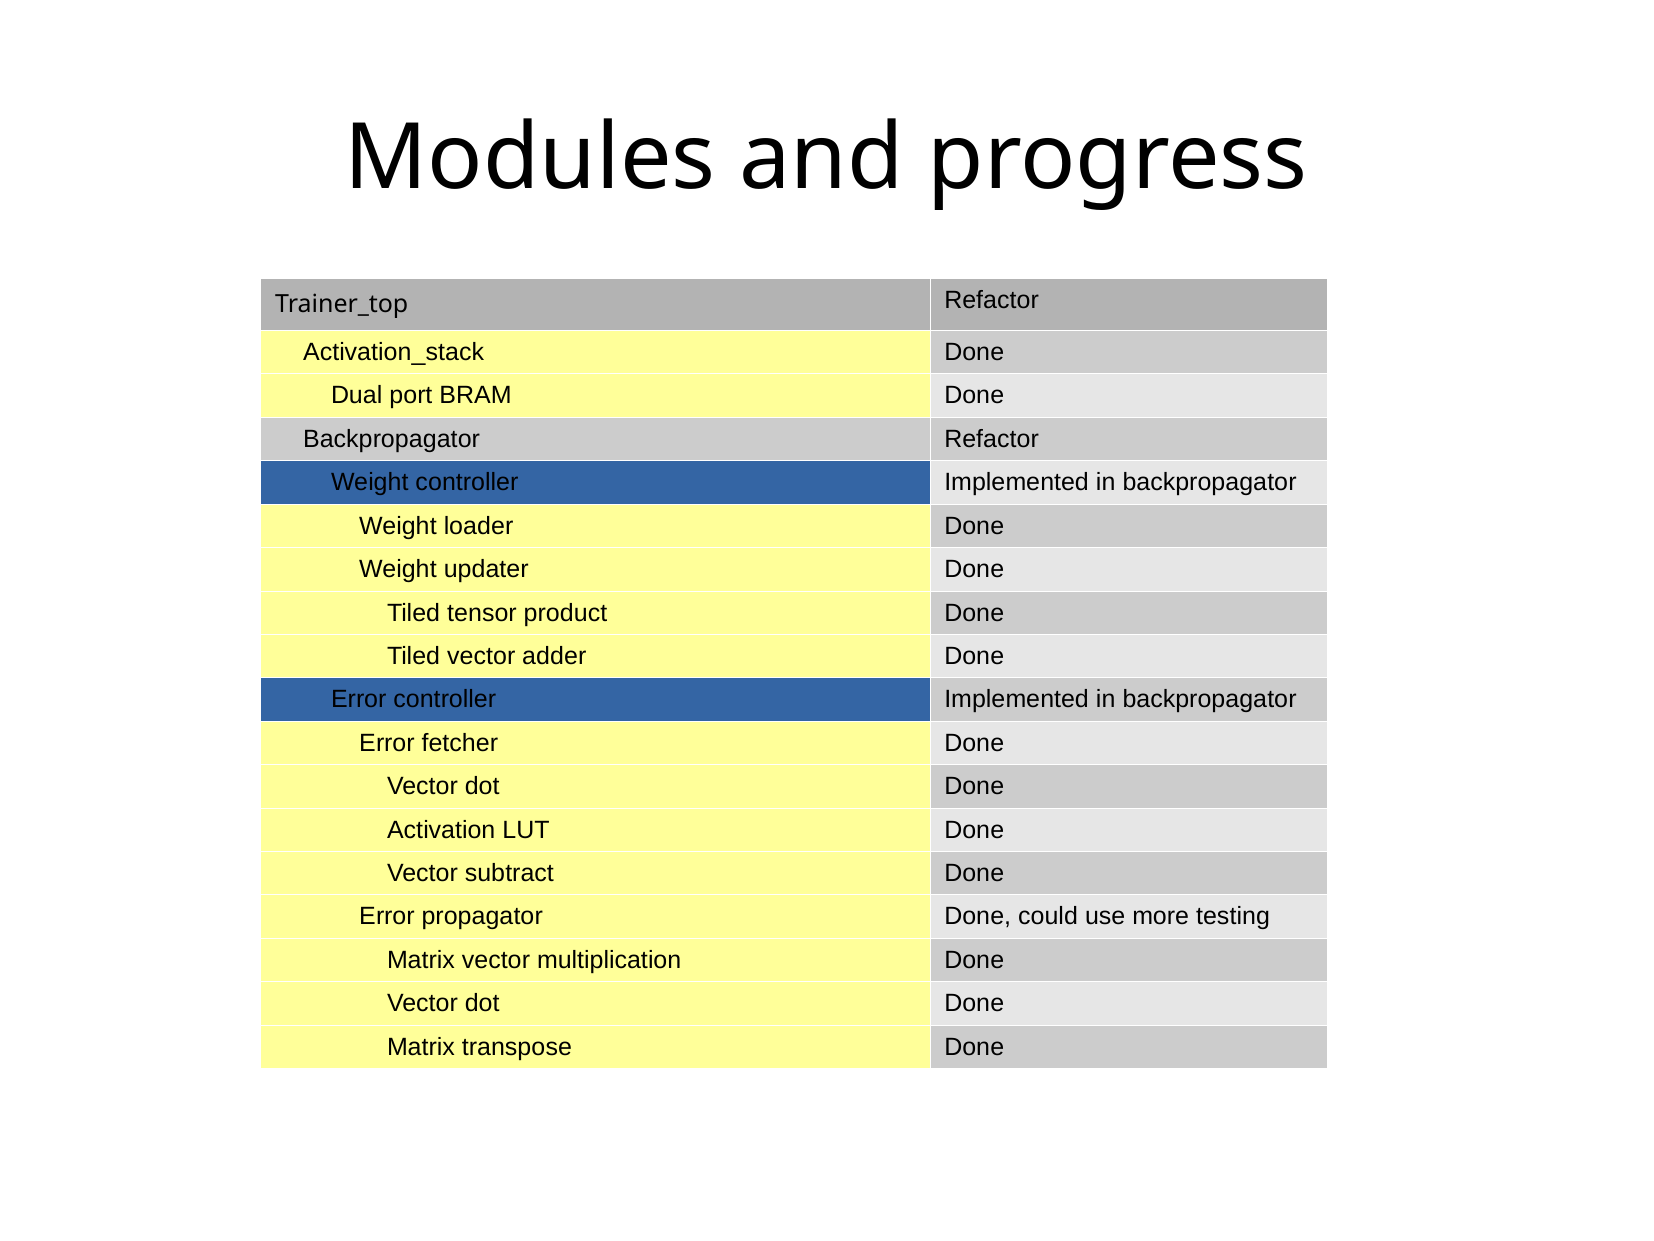

# Modules and progress
| Trainer\_top | Refactor |
| --- | --- |
| Activation\_stack | Done |
| Dual port BRAM | Done |
| Backpropagator | Refactor |
| Weight controller | Implemented in backpropagator |
| Weight loader | Done |
| Weight updater | Done |
| Tiled tensor product | Done |
| Tiled vector adder | Done |
| Error controller | Implemented in backpropagator |
| Error fetcher | Done |
| Vector dot | Done |
| Activation LUT | Done |
| Vector subtract | Done |
| Error propagator | Done, could use more testing |
| Matrix vector multiplication | Done |
| Vector dot | Done |
| Matrix transpose | Done |